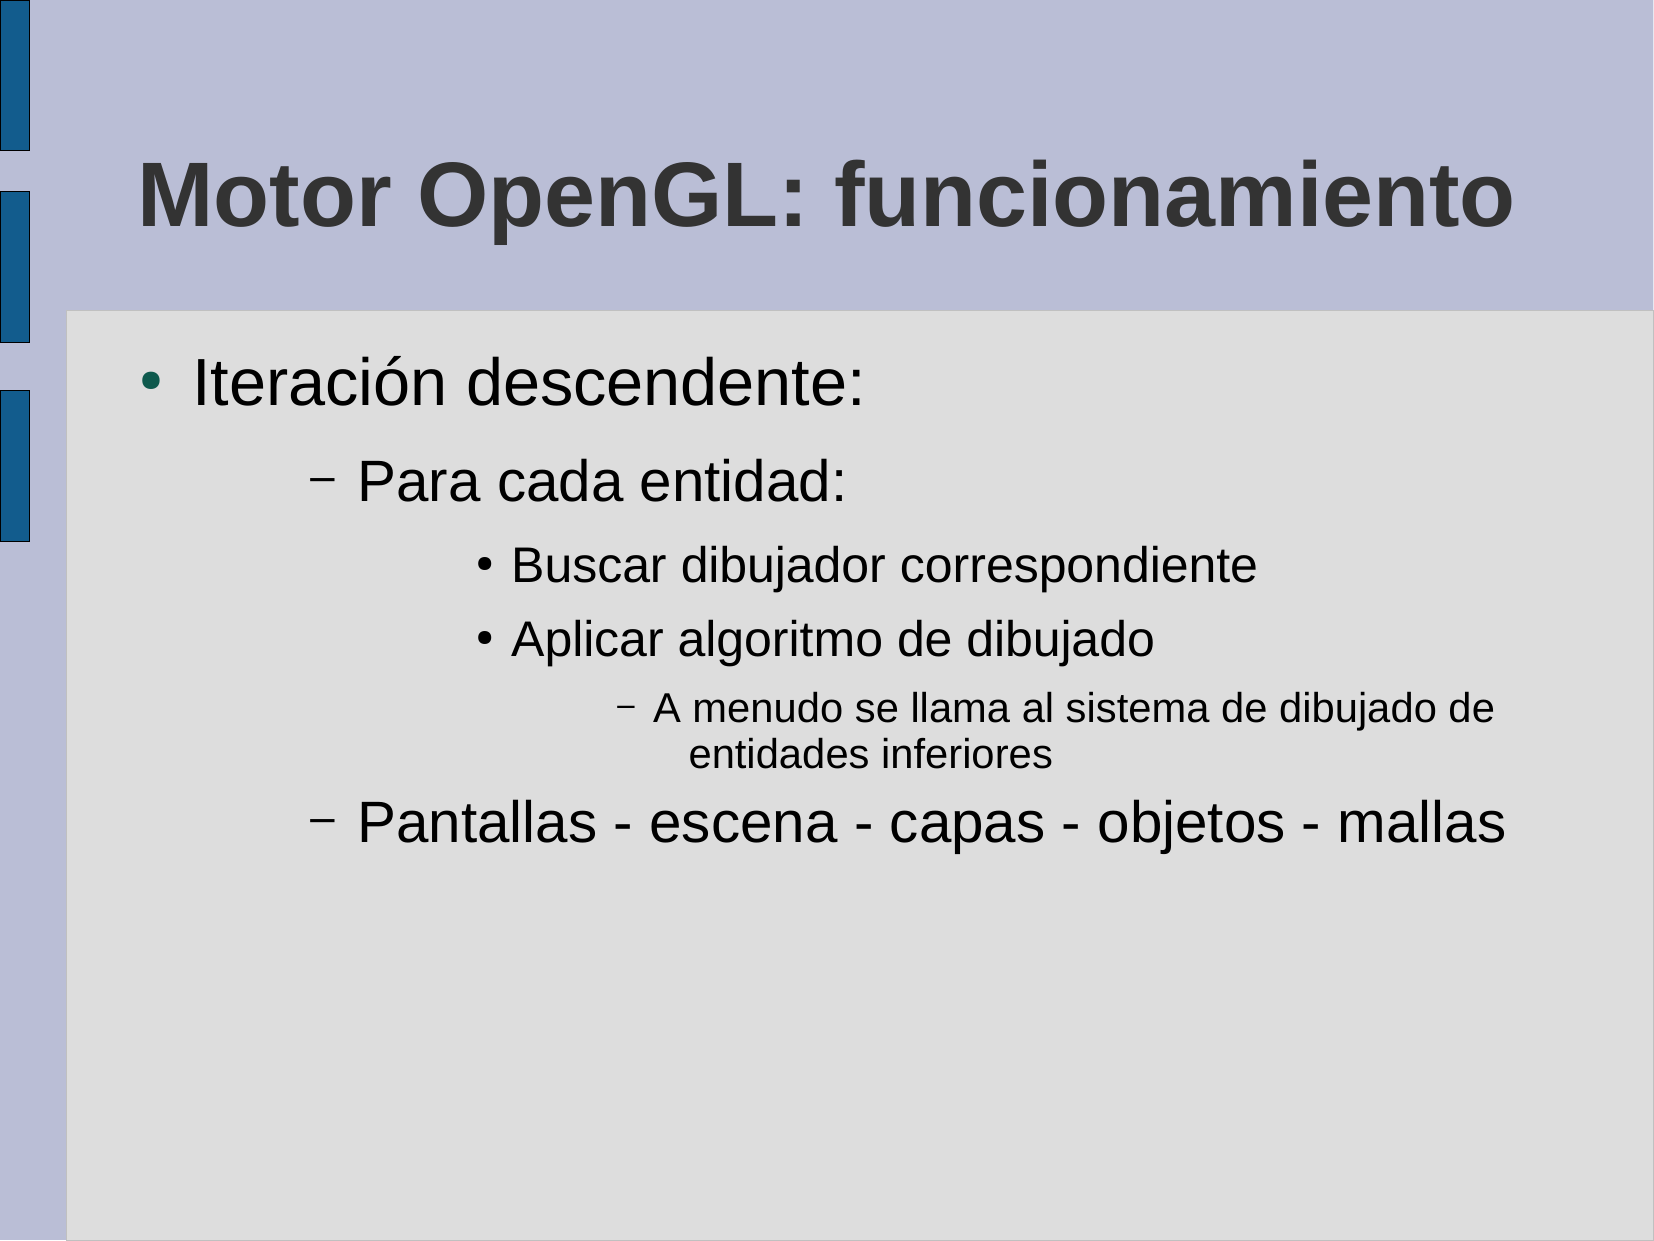

# Motor OpenGL: funcionamiento
Iteración descendente:
Para cada entidad:
Buscar dibujador correspondiente
Aplicar algoritmo de dibujado
A menudo se llama al sistema de dibujado de entidades inferiores
Pantallas - escena - capas - objetos - mallas